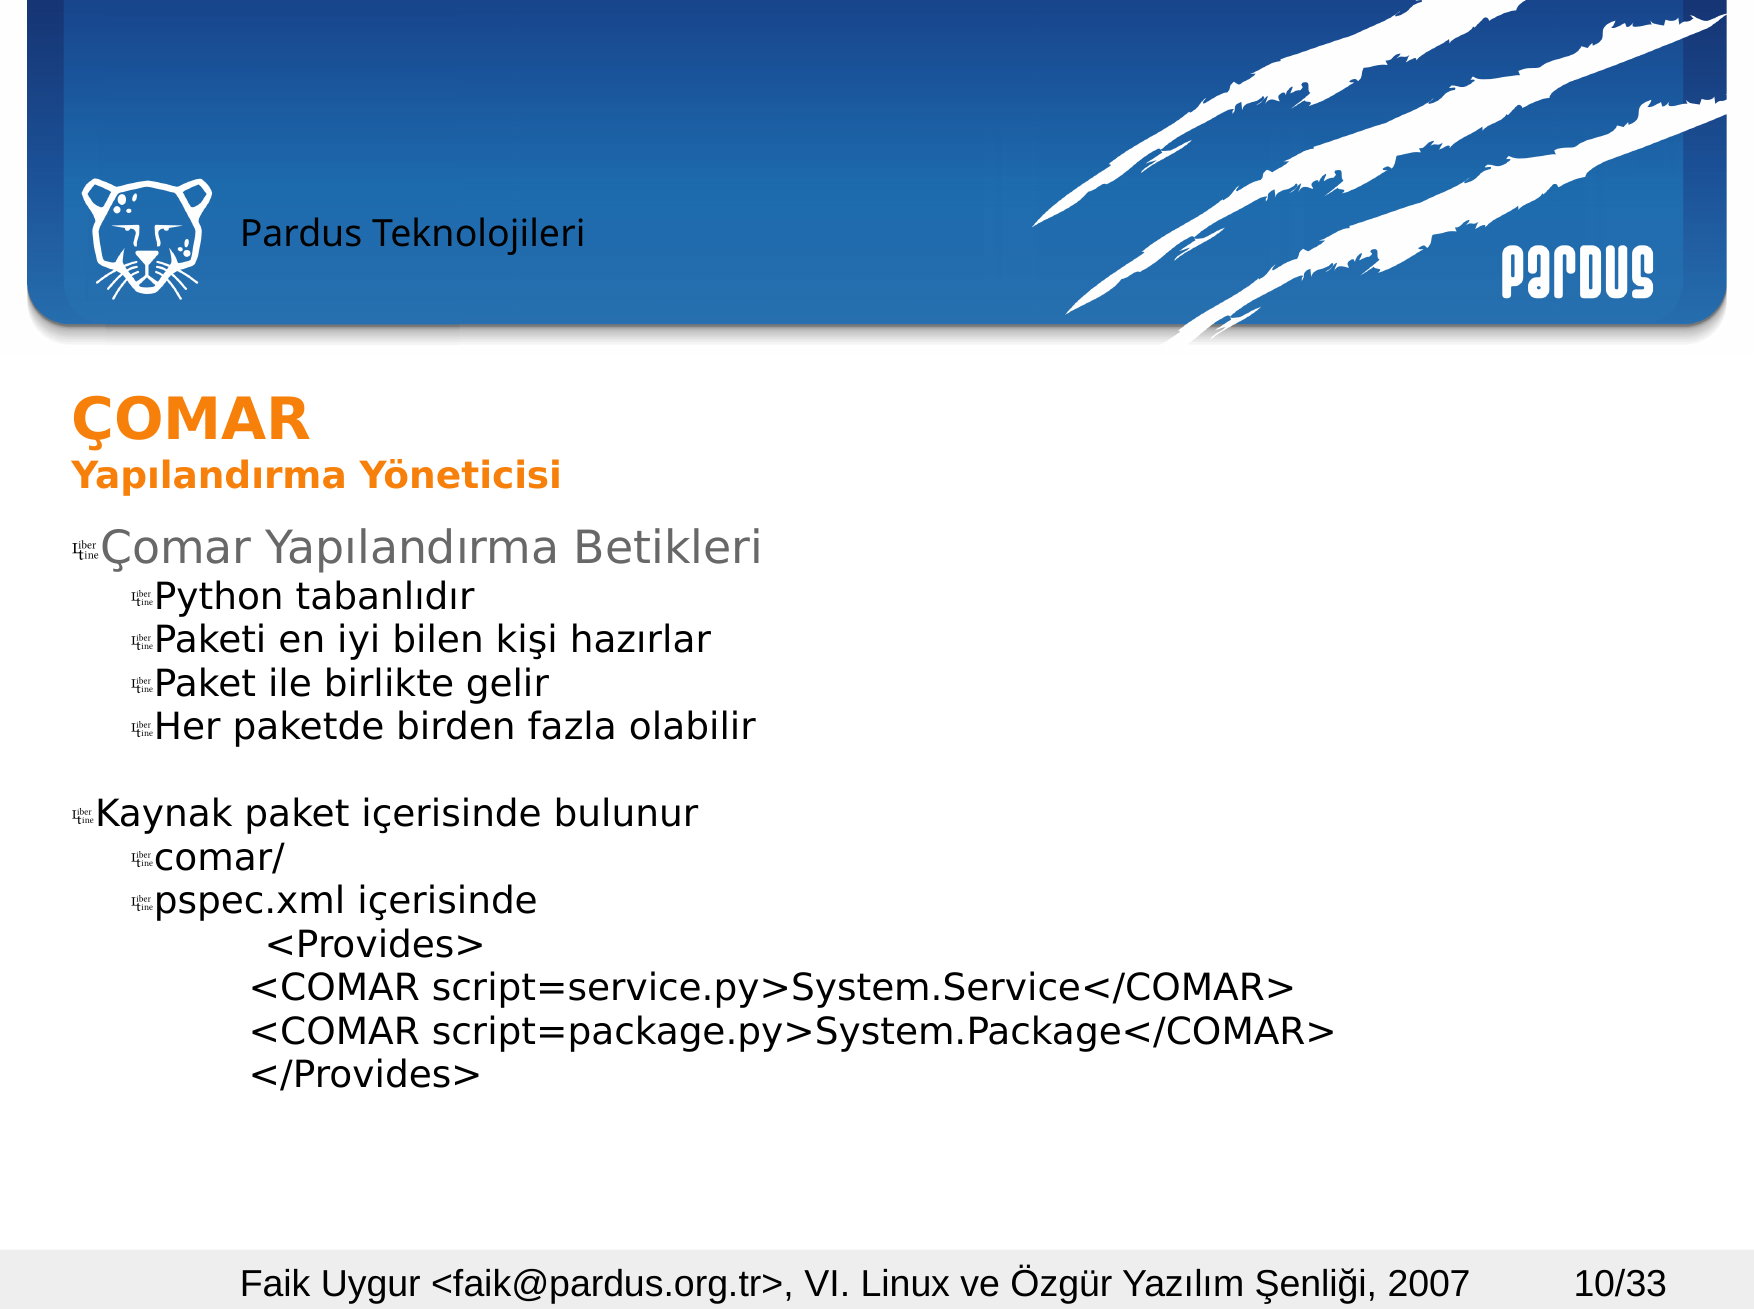

ÇOMAR
Yapılandırma Yöneticisi
Çomar Yapılandırma Betikleri
Python tabanlıdır
Paketi en iyi bilen kişi hazırlar
Paket ile birlikte gelir
Her paketde birden fazla olabilir
Kaynak paket içerisinde bulunur
comar/
pspec.xml içerisinde
	<Provides>
<COMAR script=service.py>System.Service</COMAR>
<COMAR script=package.py>System.Package</COMAR>
</Provides>